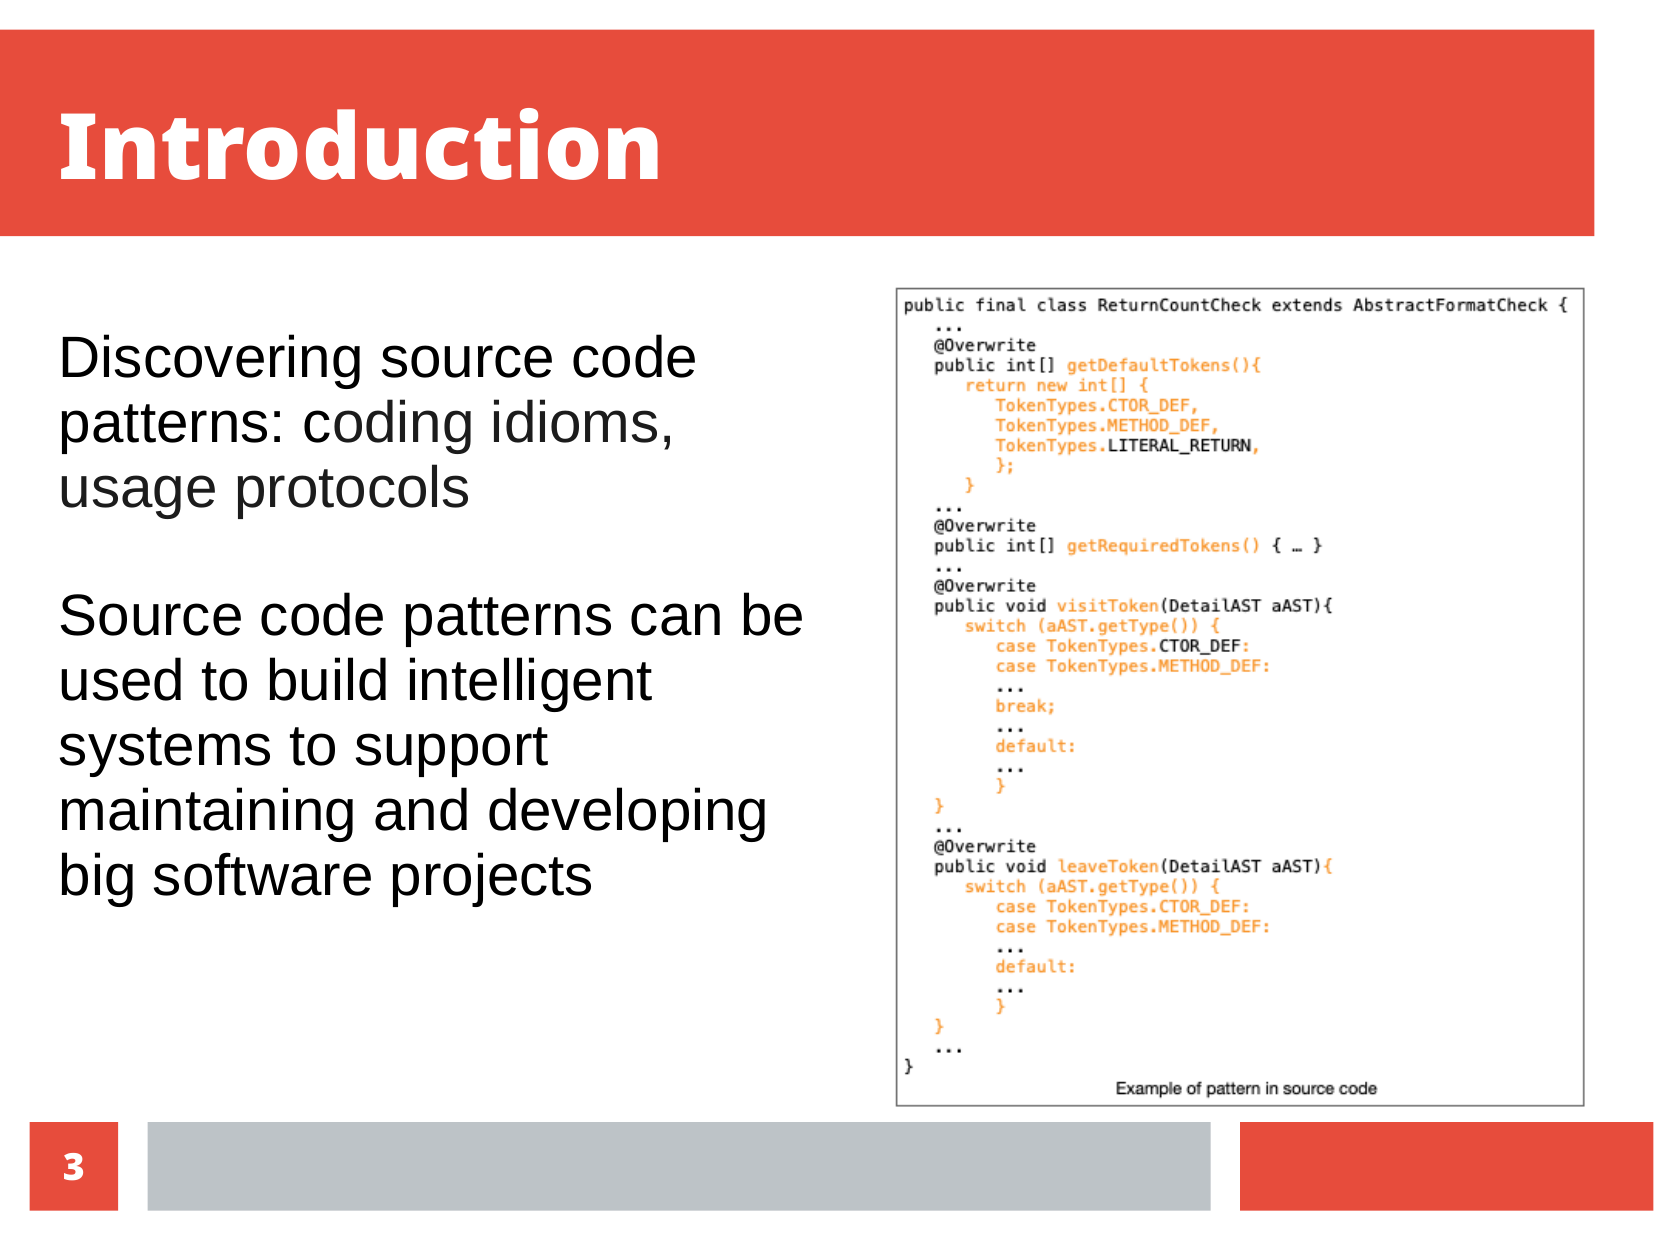

# Introduction
Discovering source code patterns: coding idioms, usage protocols
Source code patterns can be used to build intelligent systems to support maintaining and developing big software projects
3